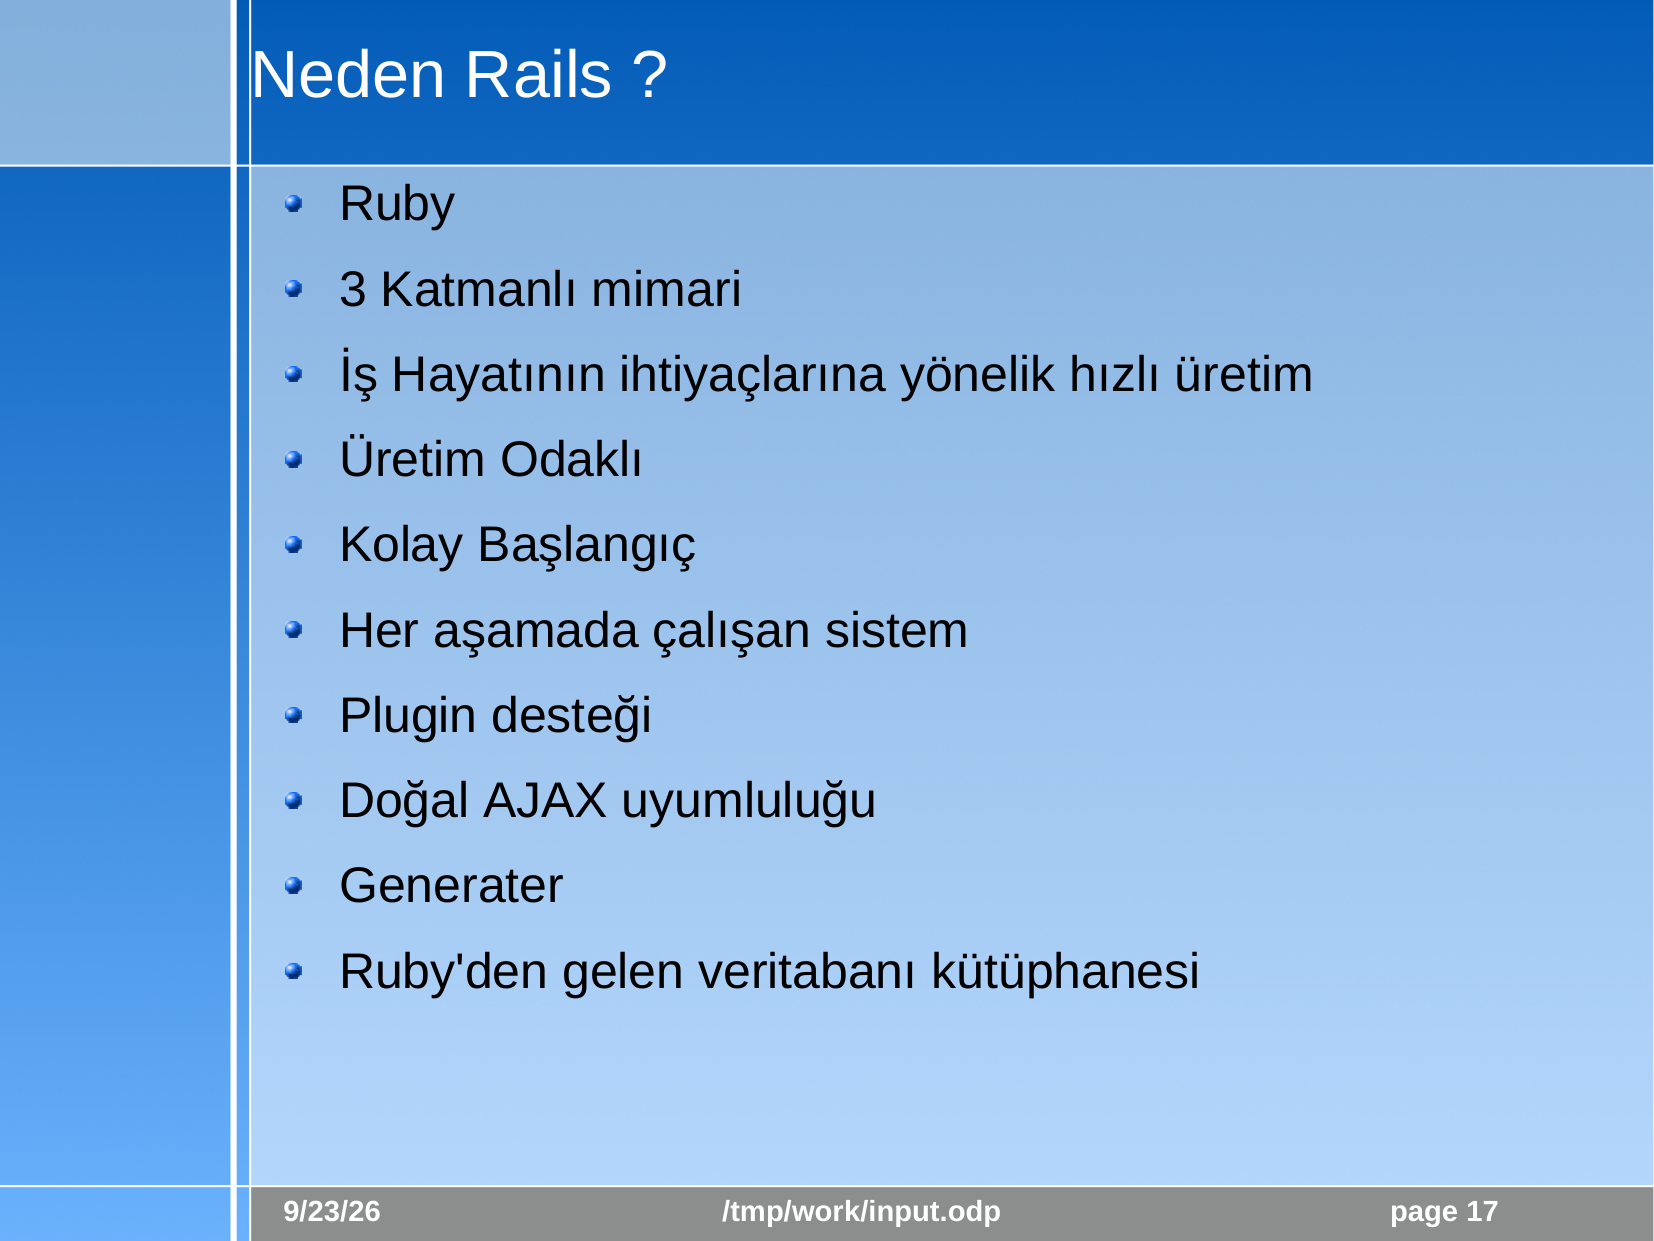

# Neden Rails ?
Ruby
3 Katmanlı mimari
İş Hayatının ihtiyaçlarına yönelik hızlı üretim
Üretim Odaklı
Kolay Başlangıç
Her aşamada çalışan sistem
Plugin desteği
Doğal AJAX uyumluluğu
Generater
Ruby'den gelen veritabanı kütüphanesi